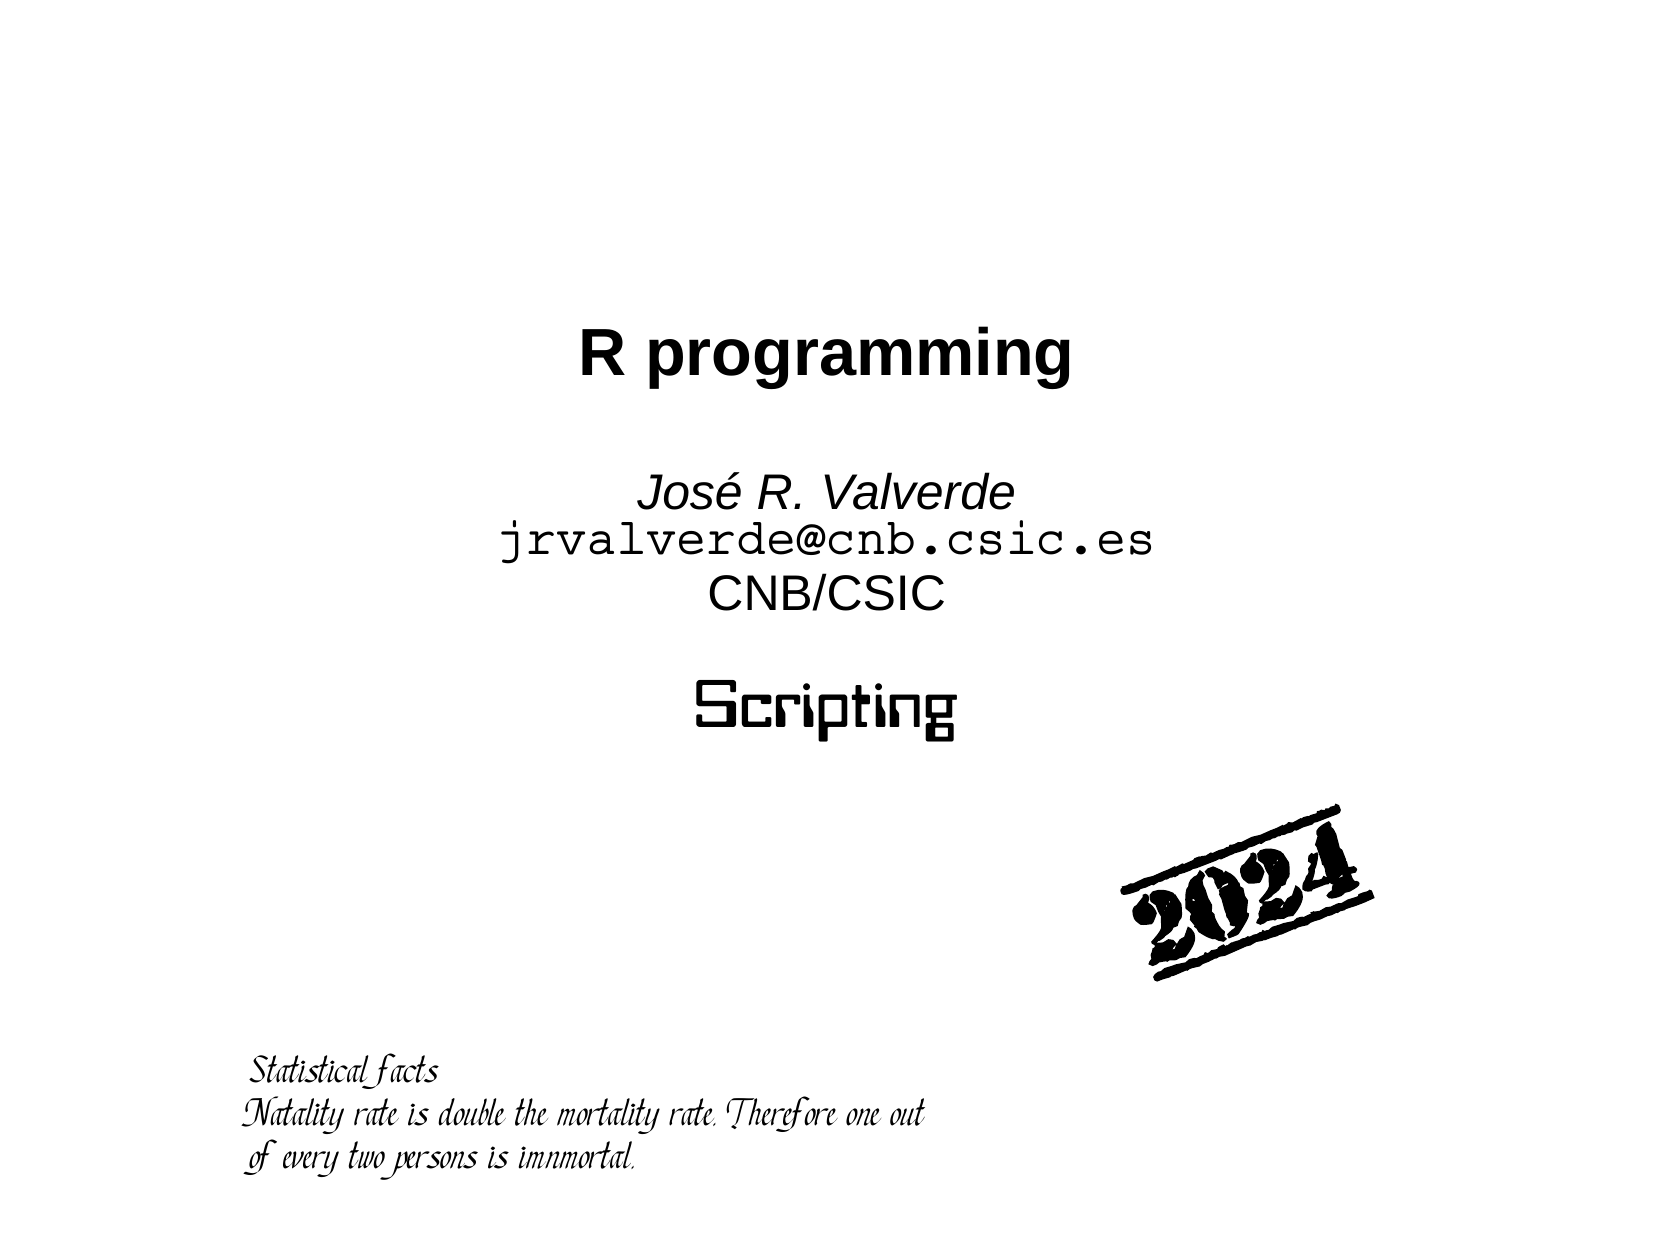

# R programming
José R. Valverde
jrvalverde@cnb.csic.es
CNB/CSIC
Scripting
2024
Statistical facts
Natality rate is double the mortality rate. Therefore one out
of every two persons is imnmortal.